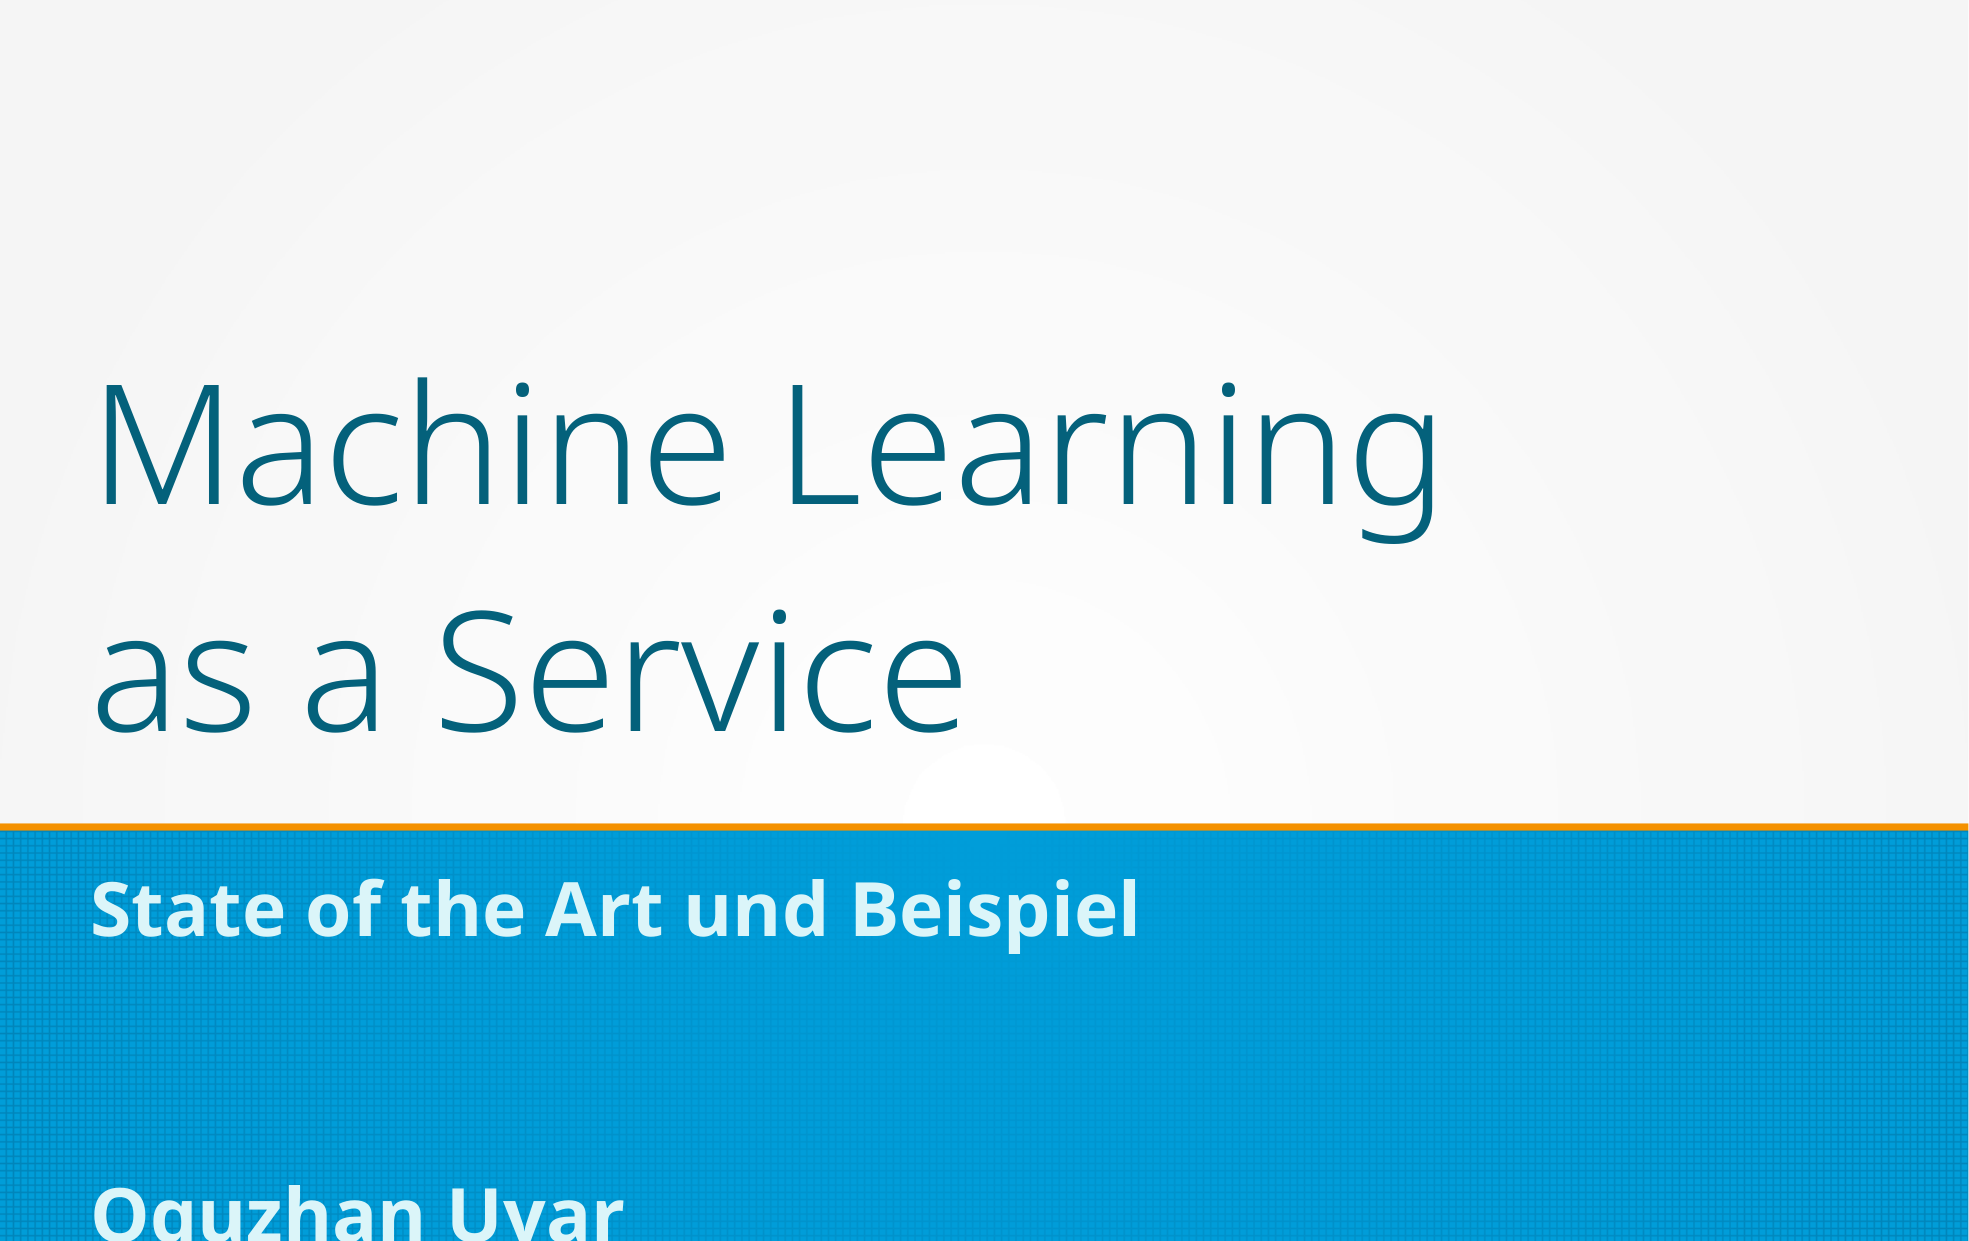

# Machine Learning as a Service
State of the Art und Beispiel
Oguzhan Uyar